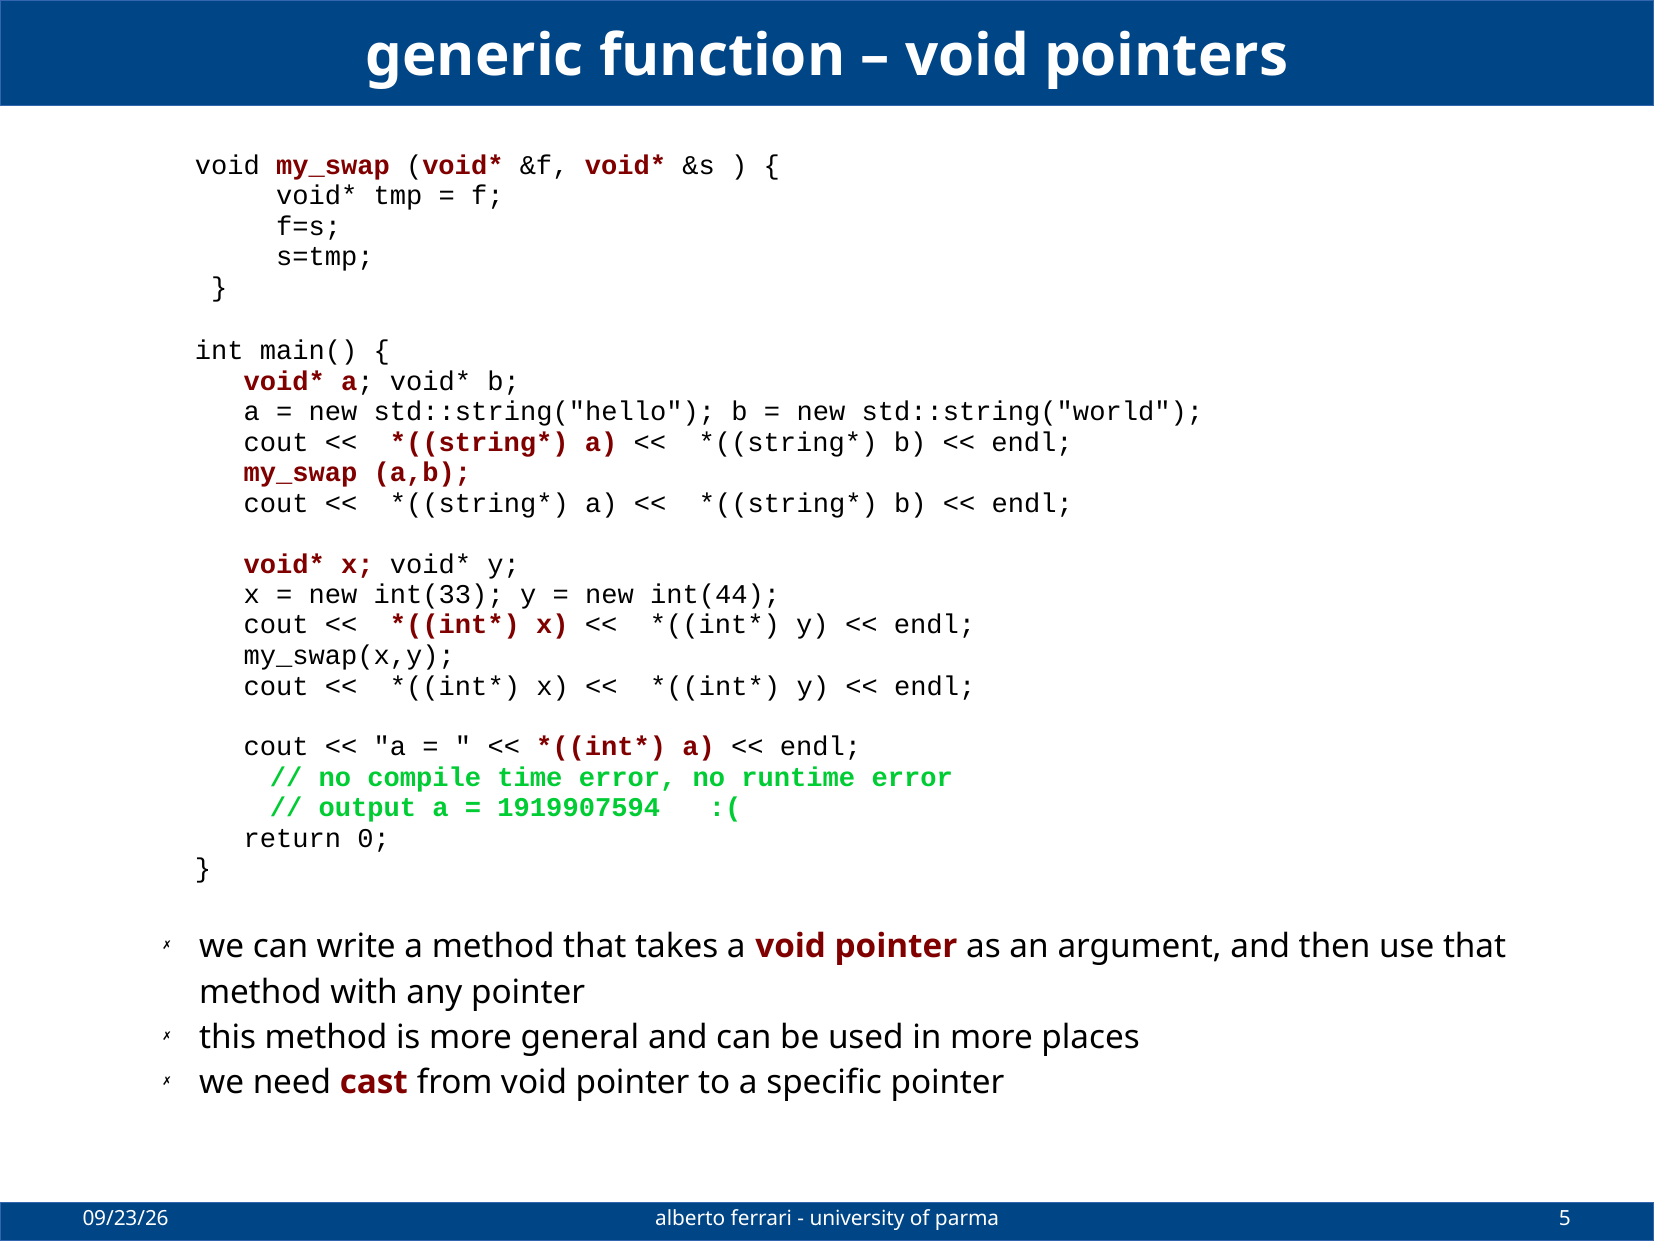

# generic function – void pointers
void my_swap (void* &f, void* &s ) {
 void* tmp = f;
 f=s;
 s=tmp;
 }
int main() {
 void* a; void* b;
 a = new std::string("hello"); b = new std::string("world");
 cout << *((string*) a) << *((string*) b) << endl;
 my_swap (a,b);
 cout << *((string*) a) << *((string*) b) << endl;
 void* x; void* y;
 x = new int(33); y = new int(44);
 cout << *((int*) x) << *((int*) y) << endl;
 my_swap(x,y);
 cout << *((int*) x) << *((int*) y) << endl;
 cout << "a = " << *((int*) a) << endl;
	// no compile time error, no runtime error
	// output a = 1919907594 :(
 return 0;
}
we can write a method that takes a void pointer as an argument, and then use that method with any pointer
this method is more general and can be used in more places
we need cast from void pointer to a specific pointer
alberto ferrari - university of parma
5